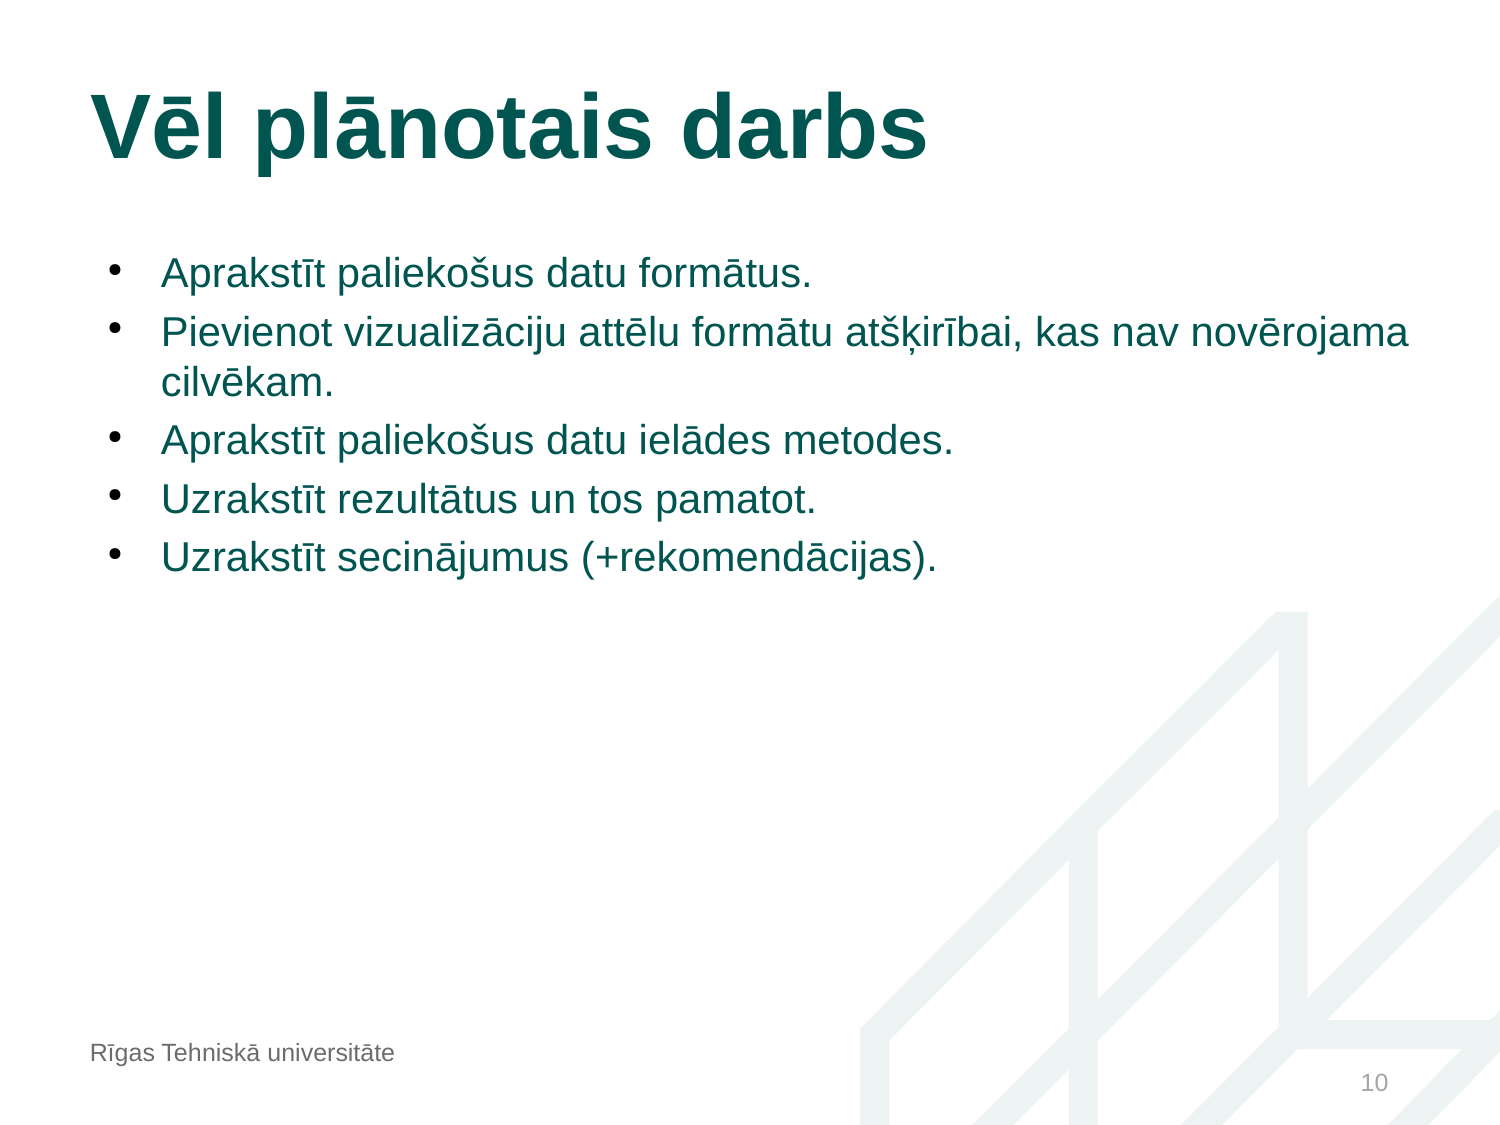

Vēl plānotais darbs
# Aprakstīt paliekošus datu formātus.
Pievienot vizualizāciju attēlu formātu atšķirībai, kas nav novērojama cilvēkam.
Aprakstīt paliekošus datu ielādes metodes.
Uzrakstīt rezultātus un tos pamatot.
Uzrakstīt secinājumus (+rekomendācijas).
Rīgas Tehniskā universitāte